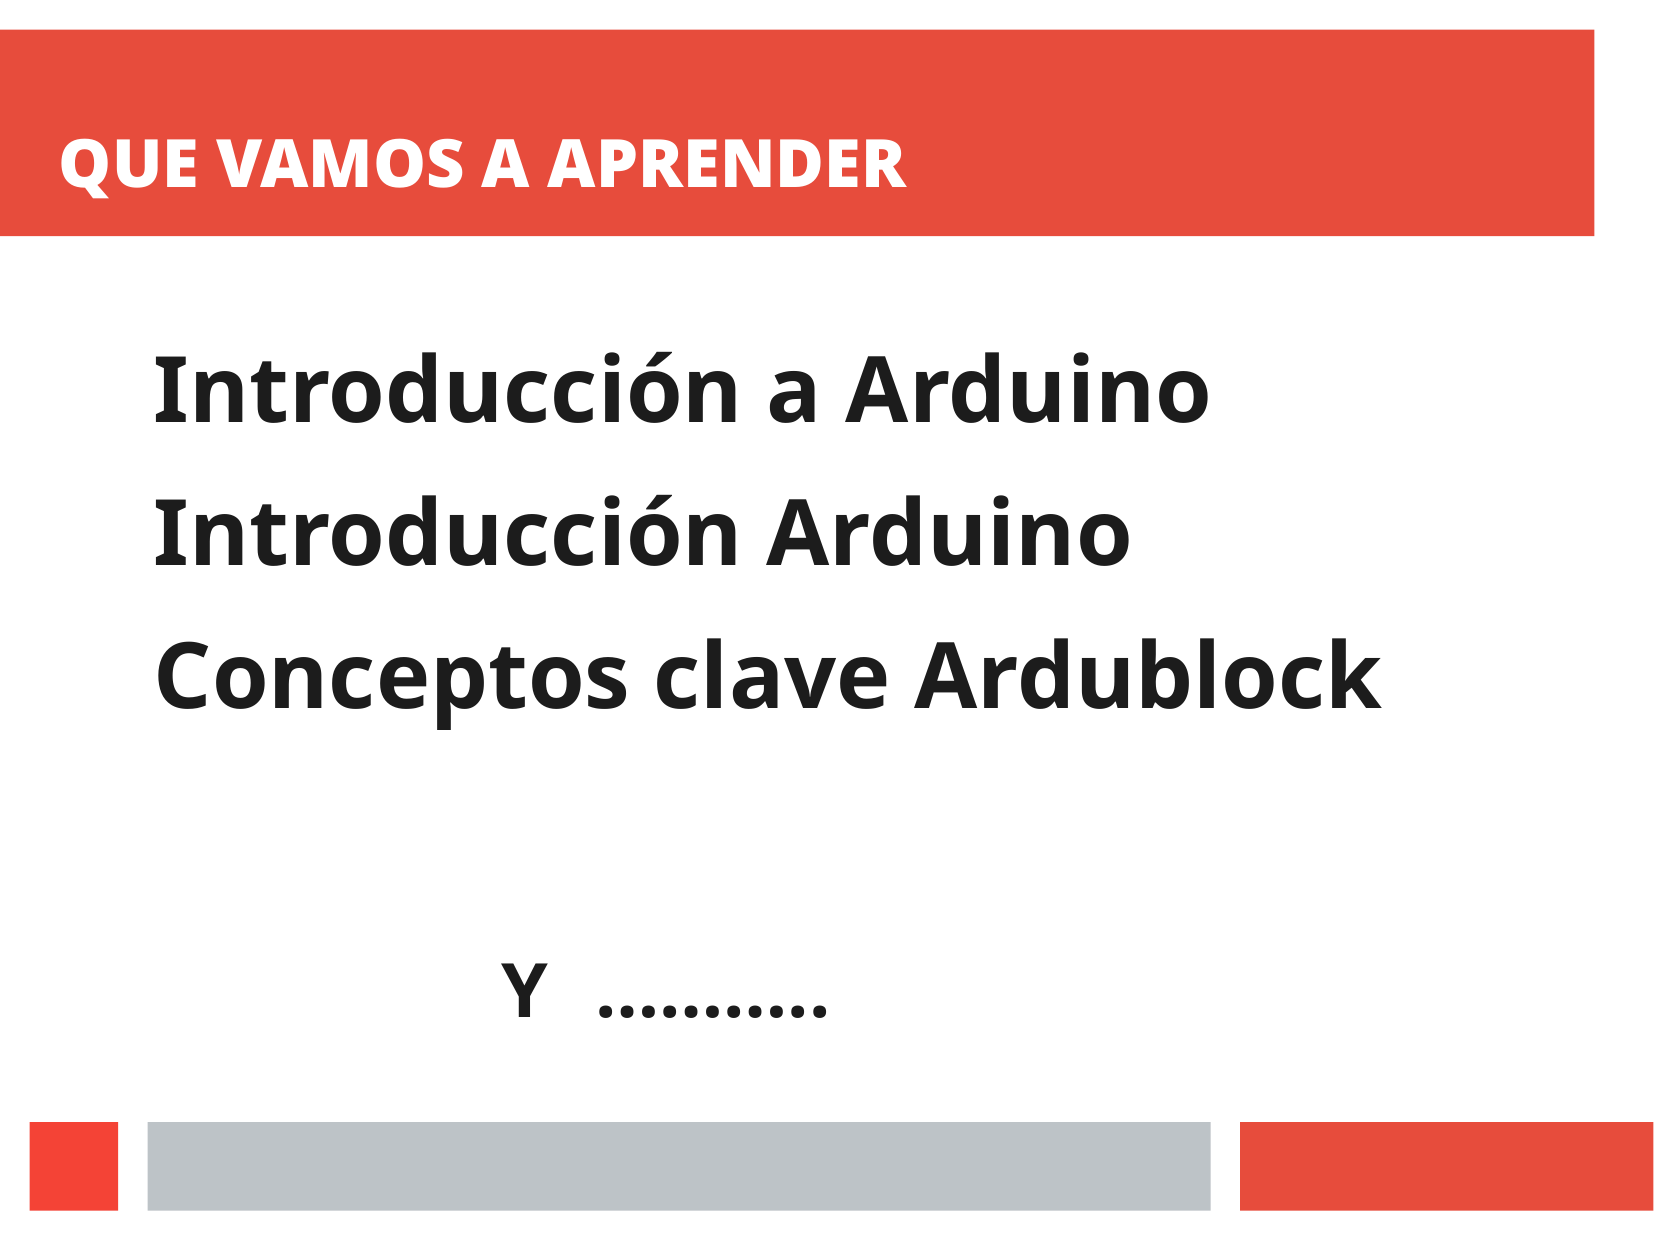

# QUE VAMOS A APRENDER
Introducción a Arduino
Introducción Arduino
Conceptos clave Ardublock
 						Y	 ………..